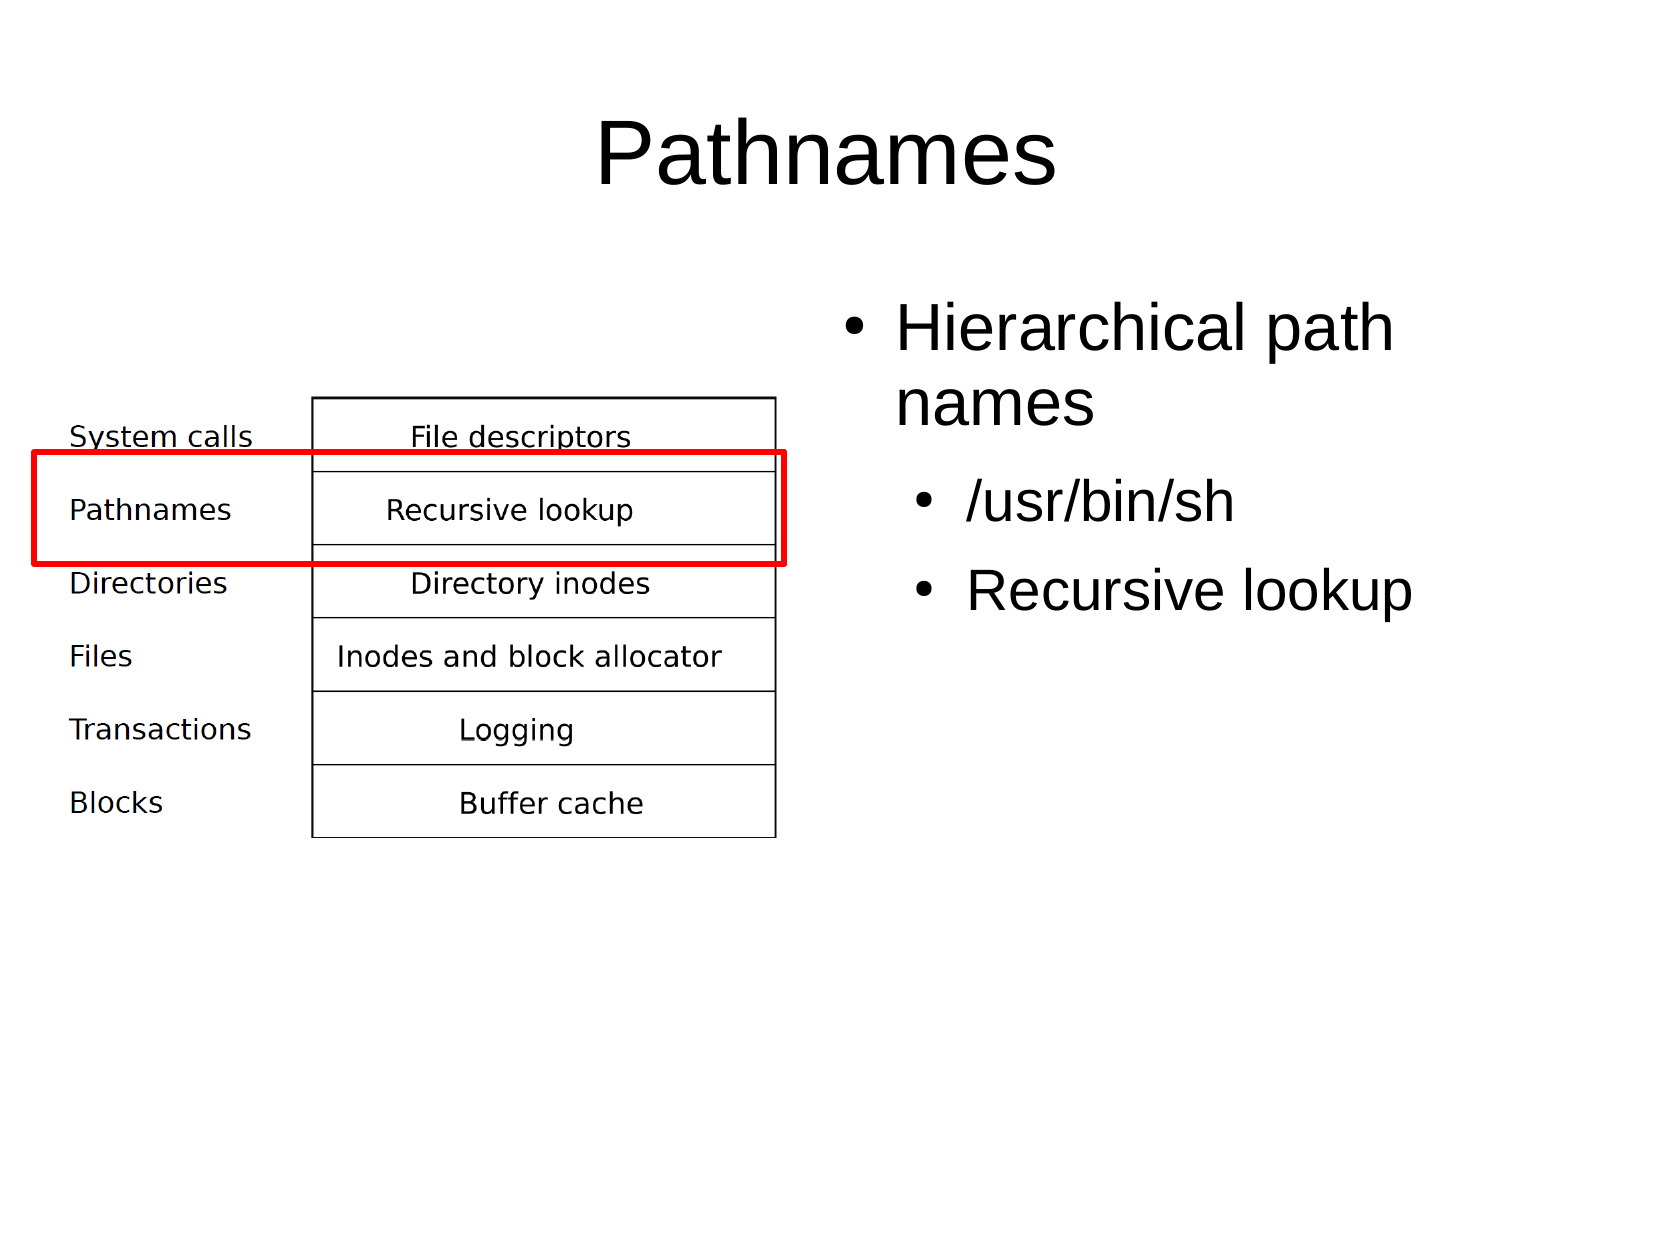

# Pathnames
Hierarchical path names
/usr/bin/sh
Recursive lookup